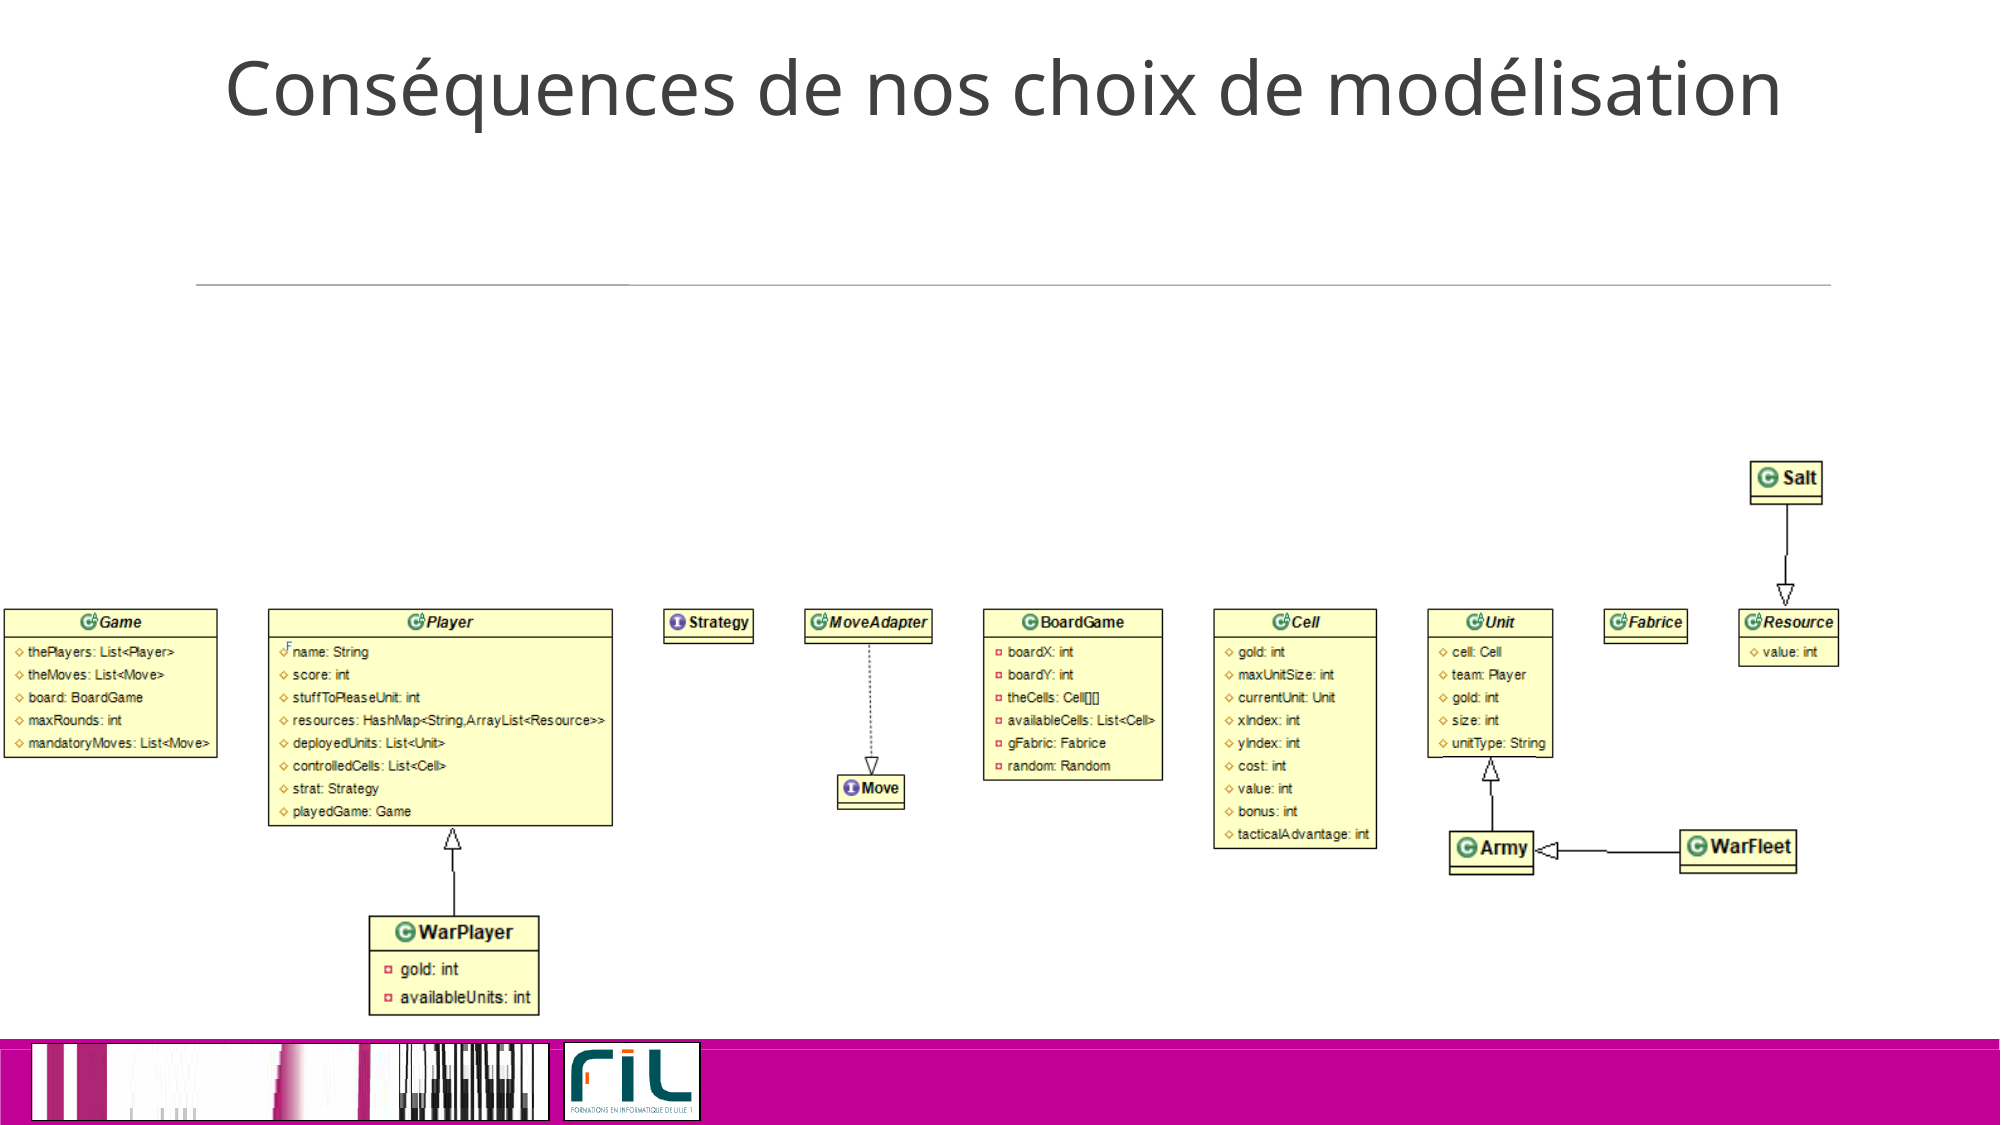

# Conséquences de nos choix de modélisation